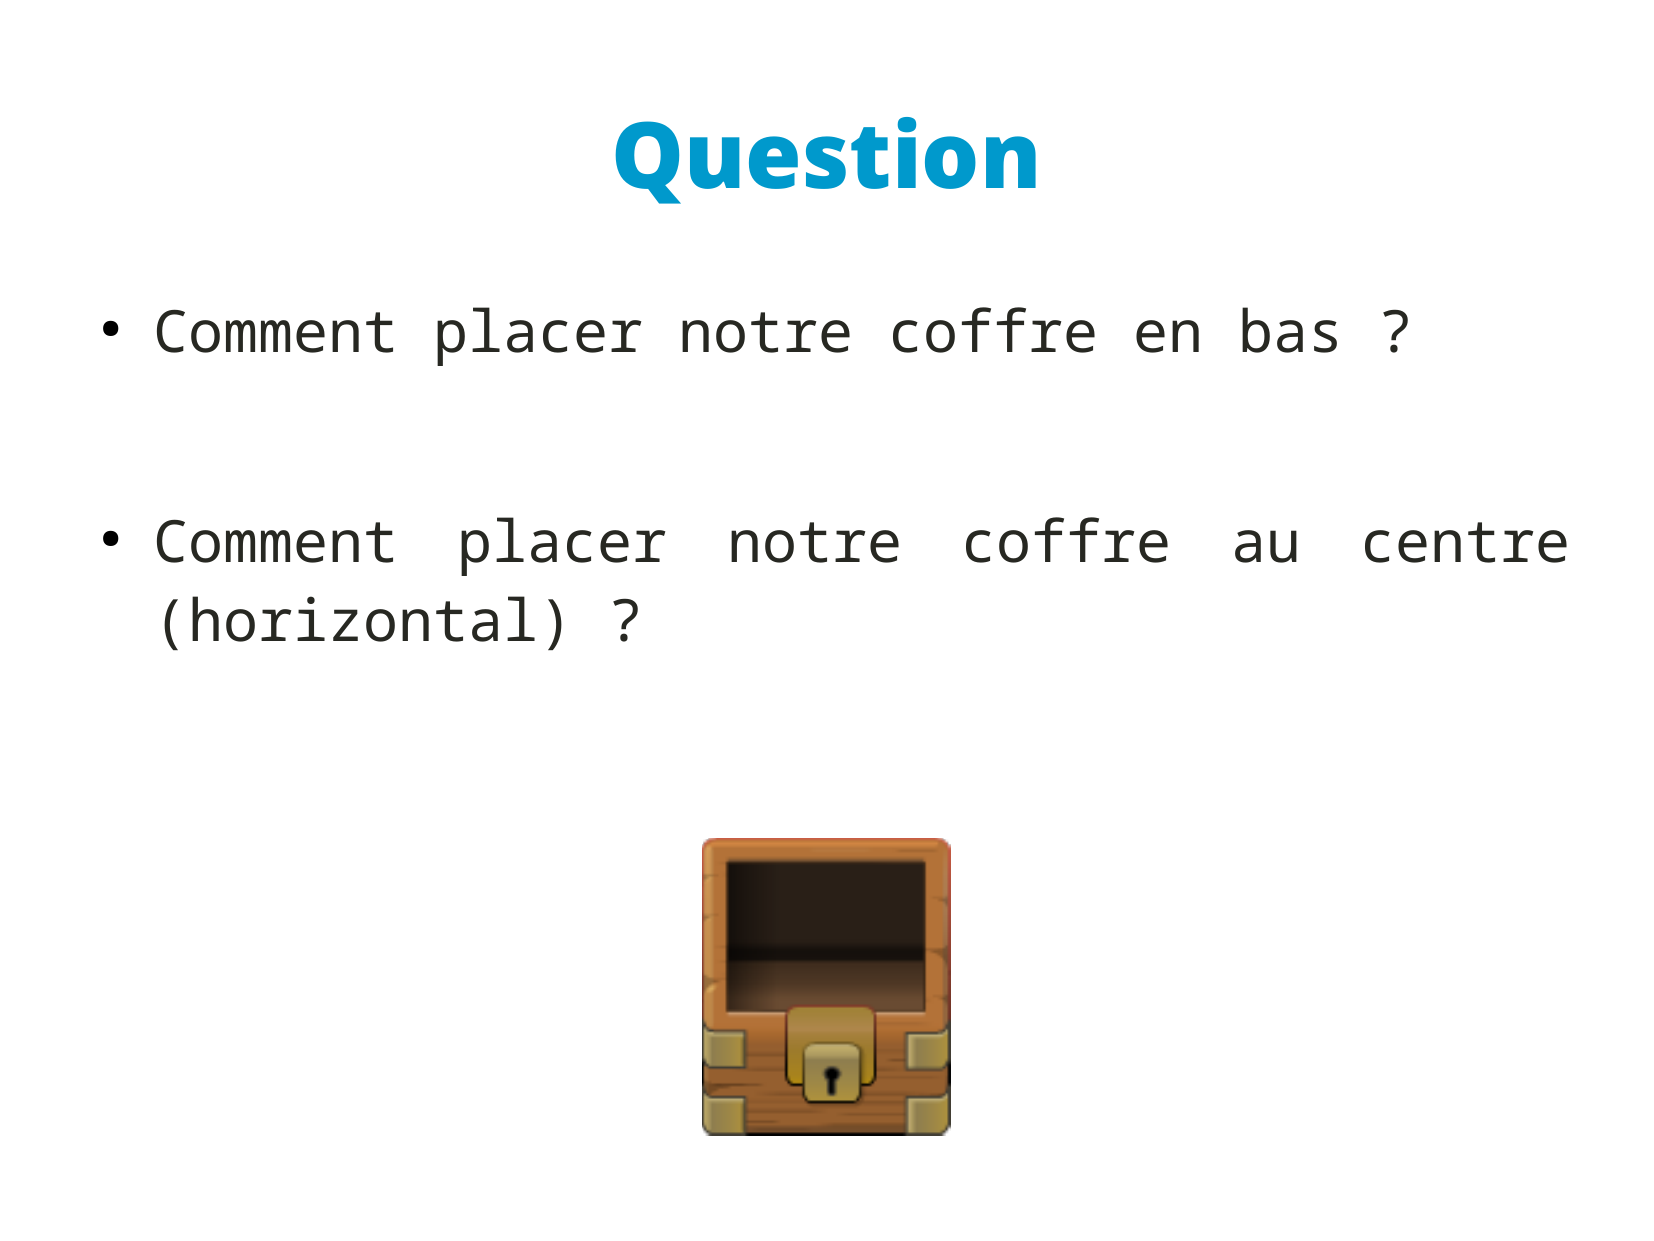

# Question
Comment placer notre coffre en bas ?
Comment placer notre coffre au centre (horizontal) ?